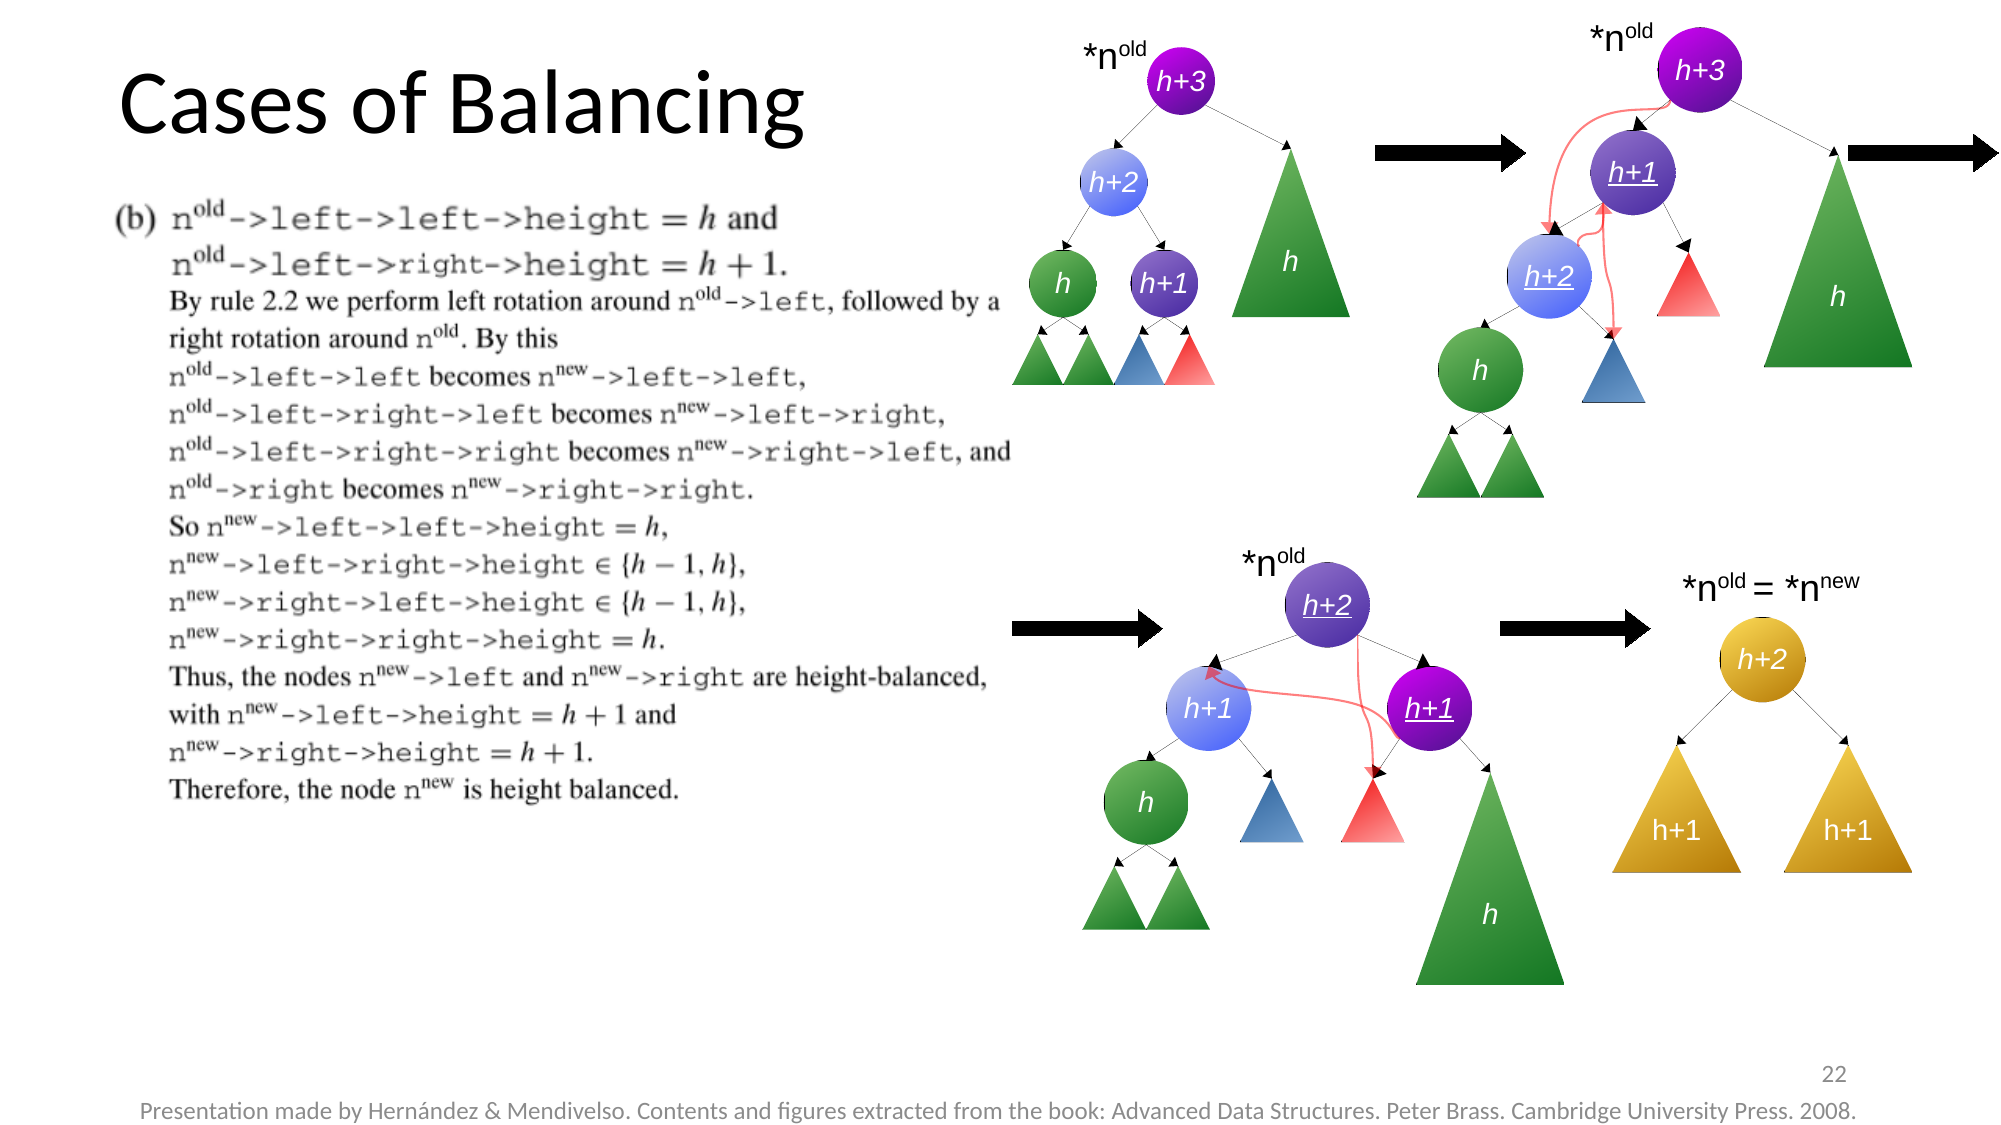

# Cases of Balancing
*nold
h+3
*nold
h+3
h+1
h+2
h
h
h+2
h
h+1
h
*nold
*nold = *nnew
h+2
h+2
h+1
h+1
h+1
h+1
h
h
22
Presentation made by Hernández & Mendivelso. Contents and figures extracted from the book: Advanced Data Structures. Peter Brass. Cambridge University Press. 2008.